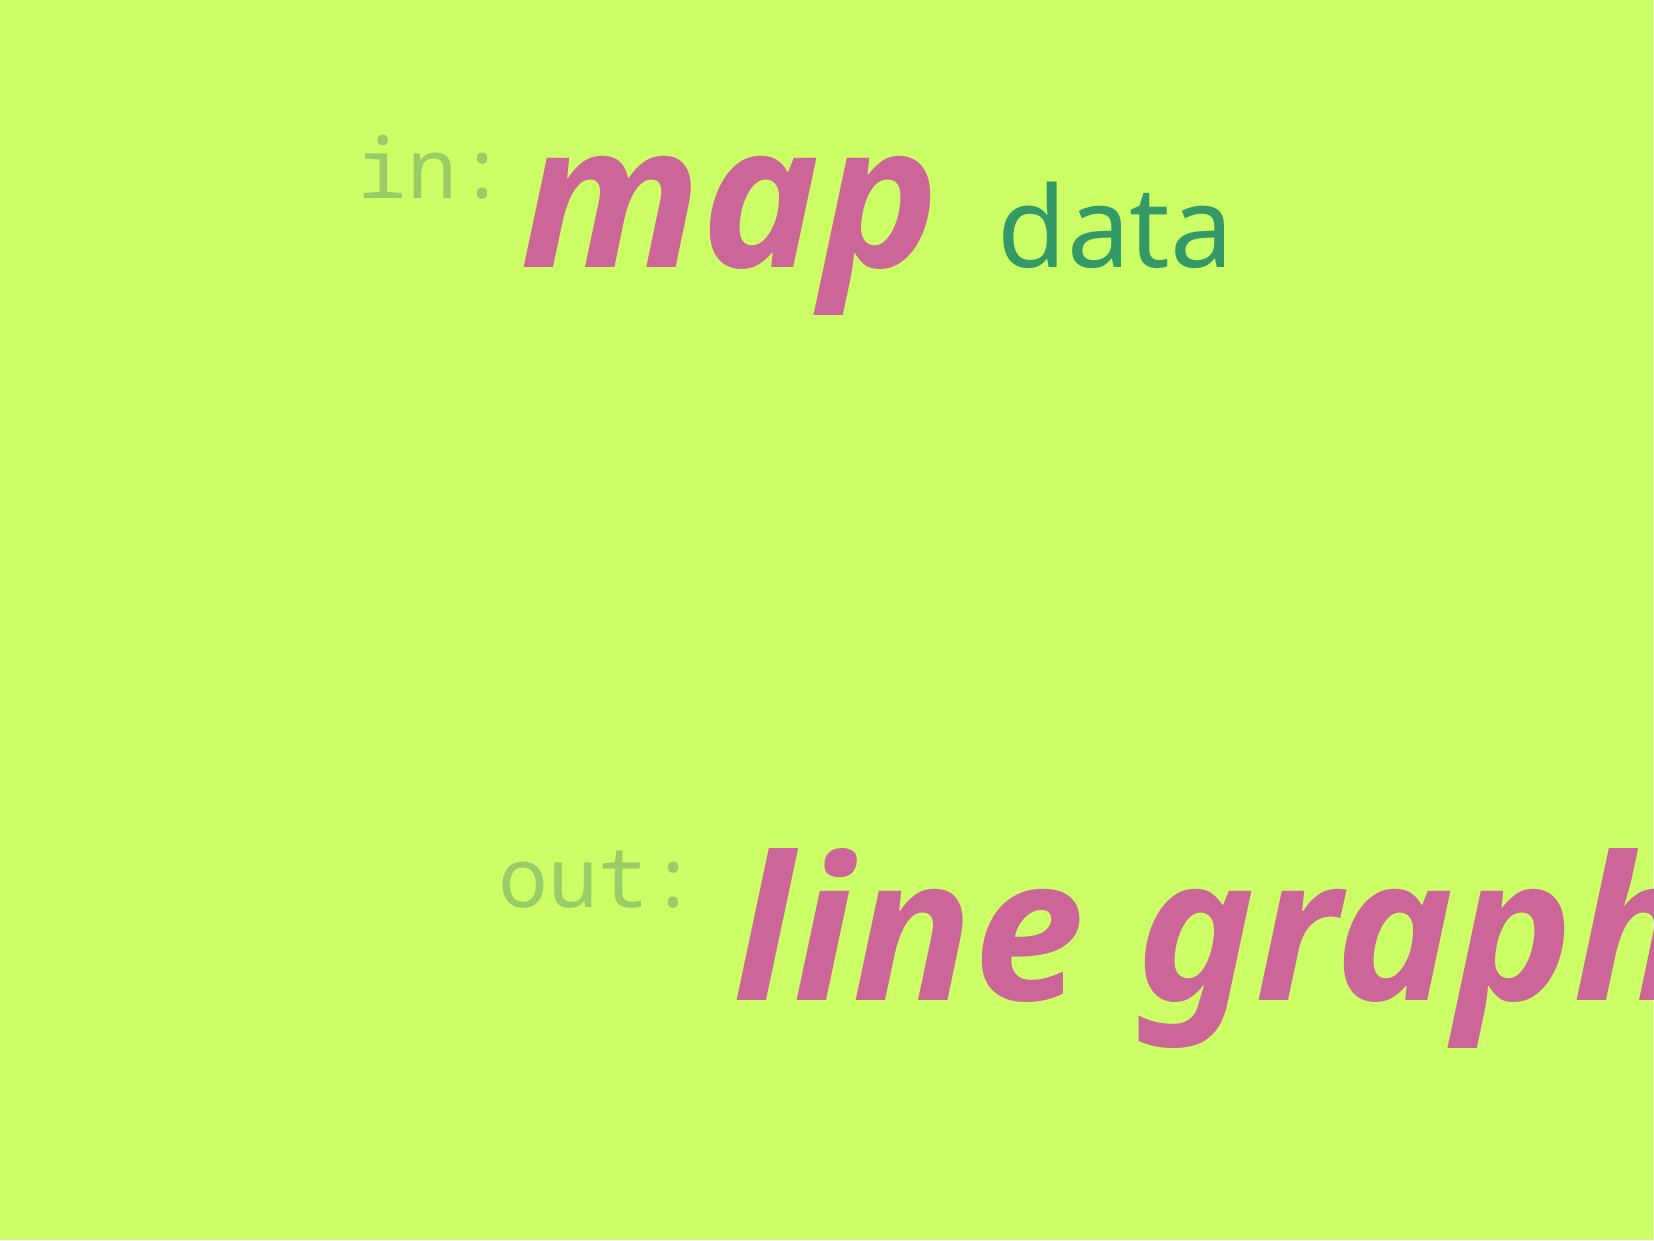

load map data
in:
build line graph
out: